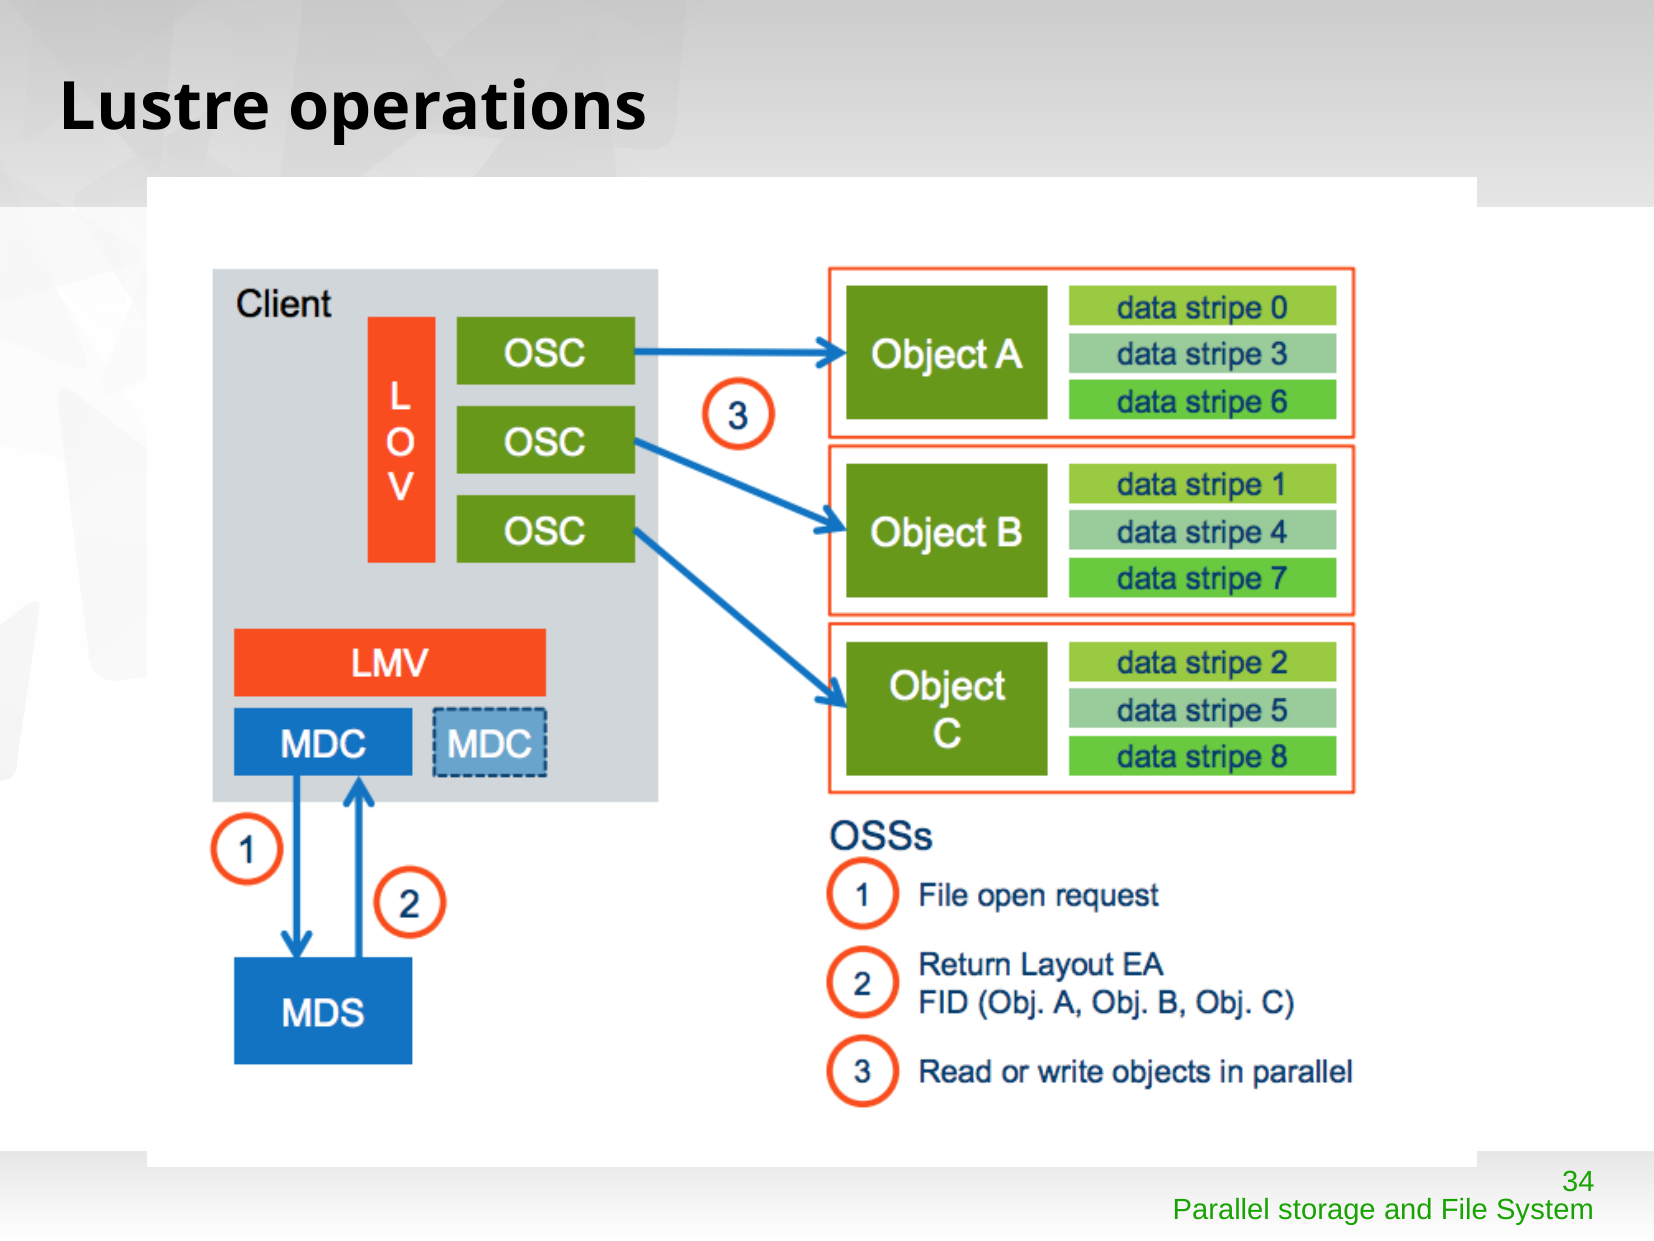

# Lustre operations
34
Parallel storage and File System